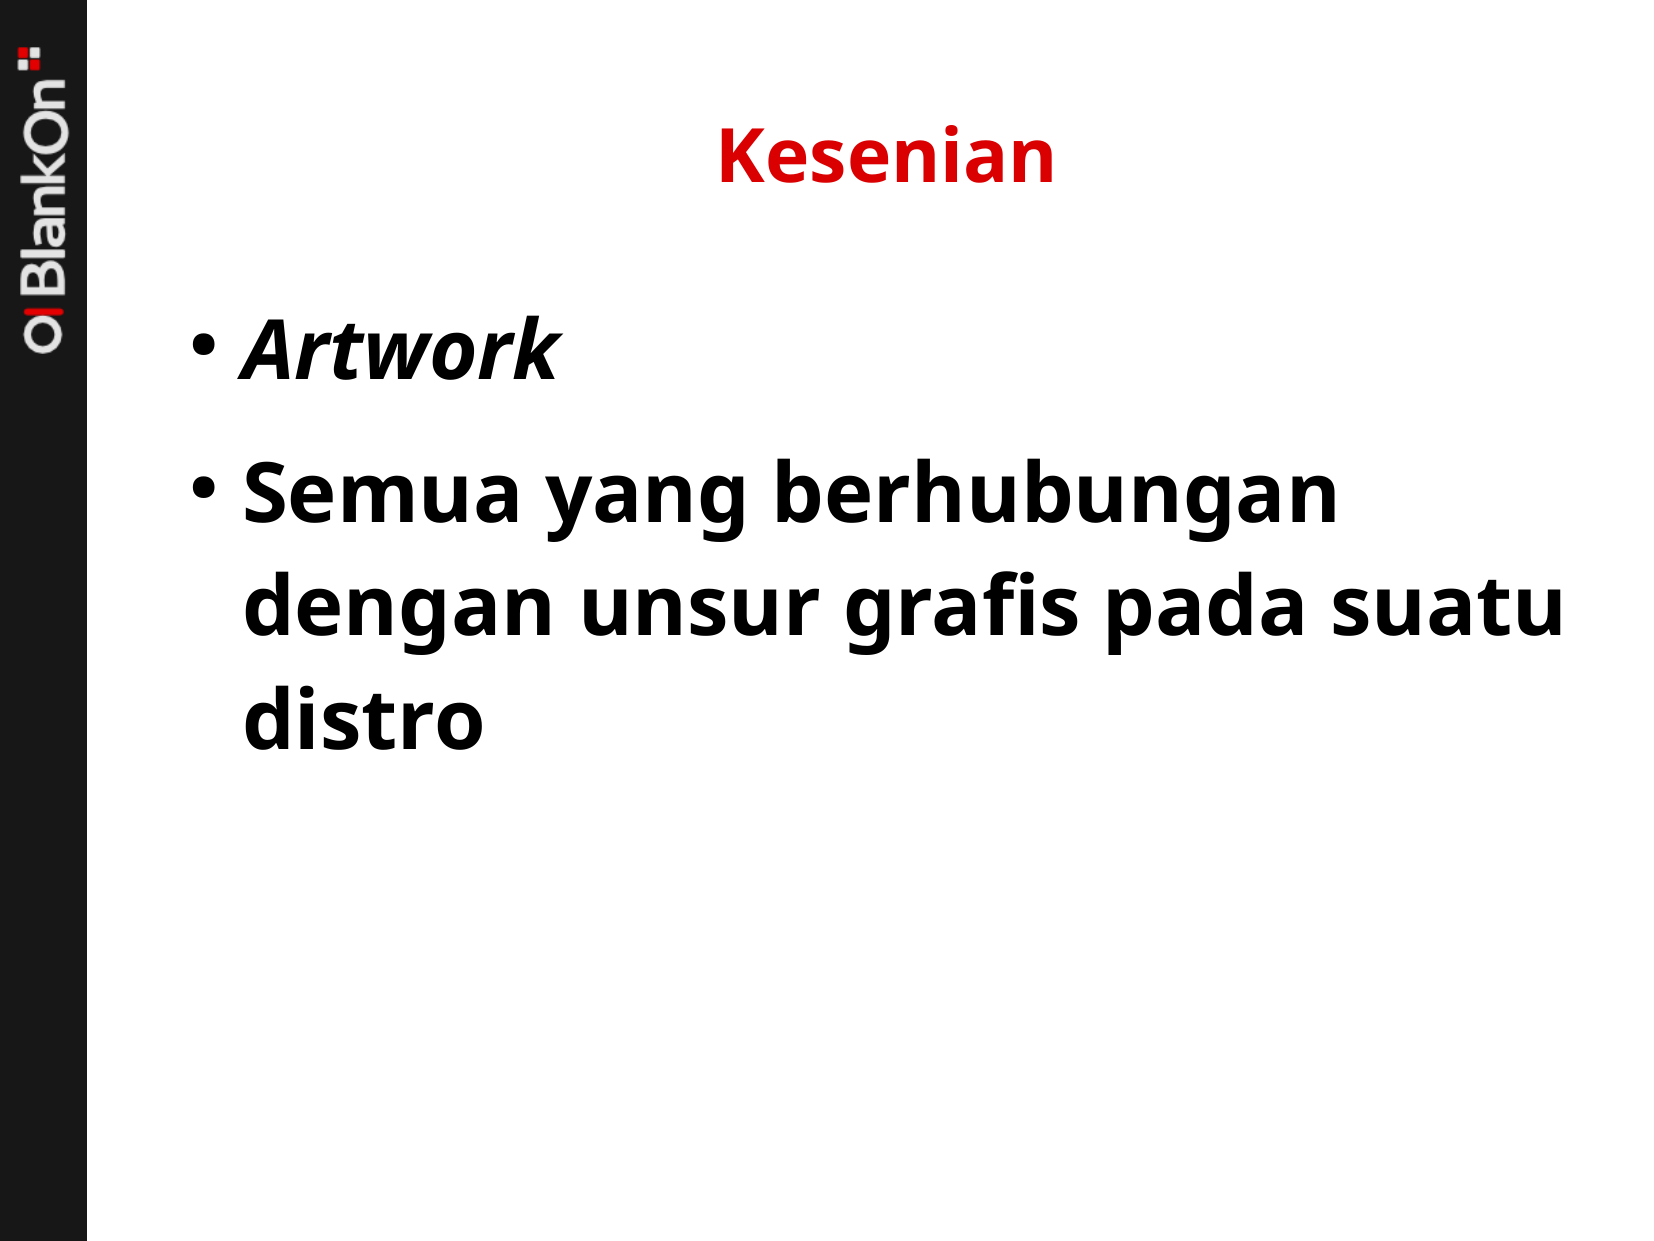

Kesenian
# Artwork
Semua yang berhubungan dengan unsur grafis pada suatu distro